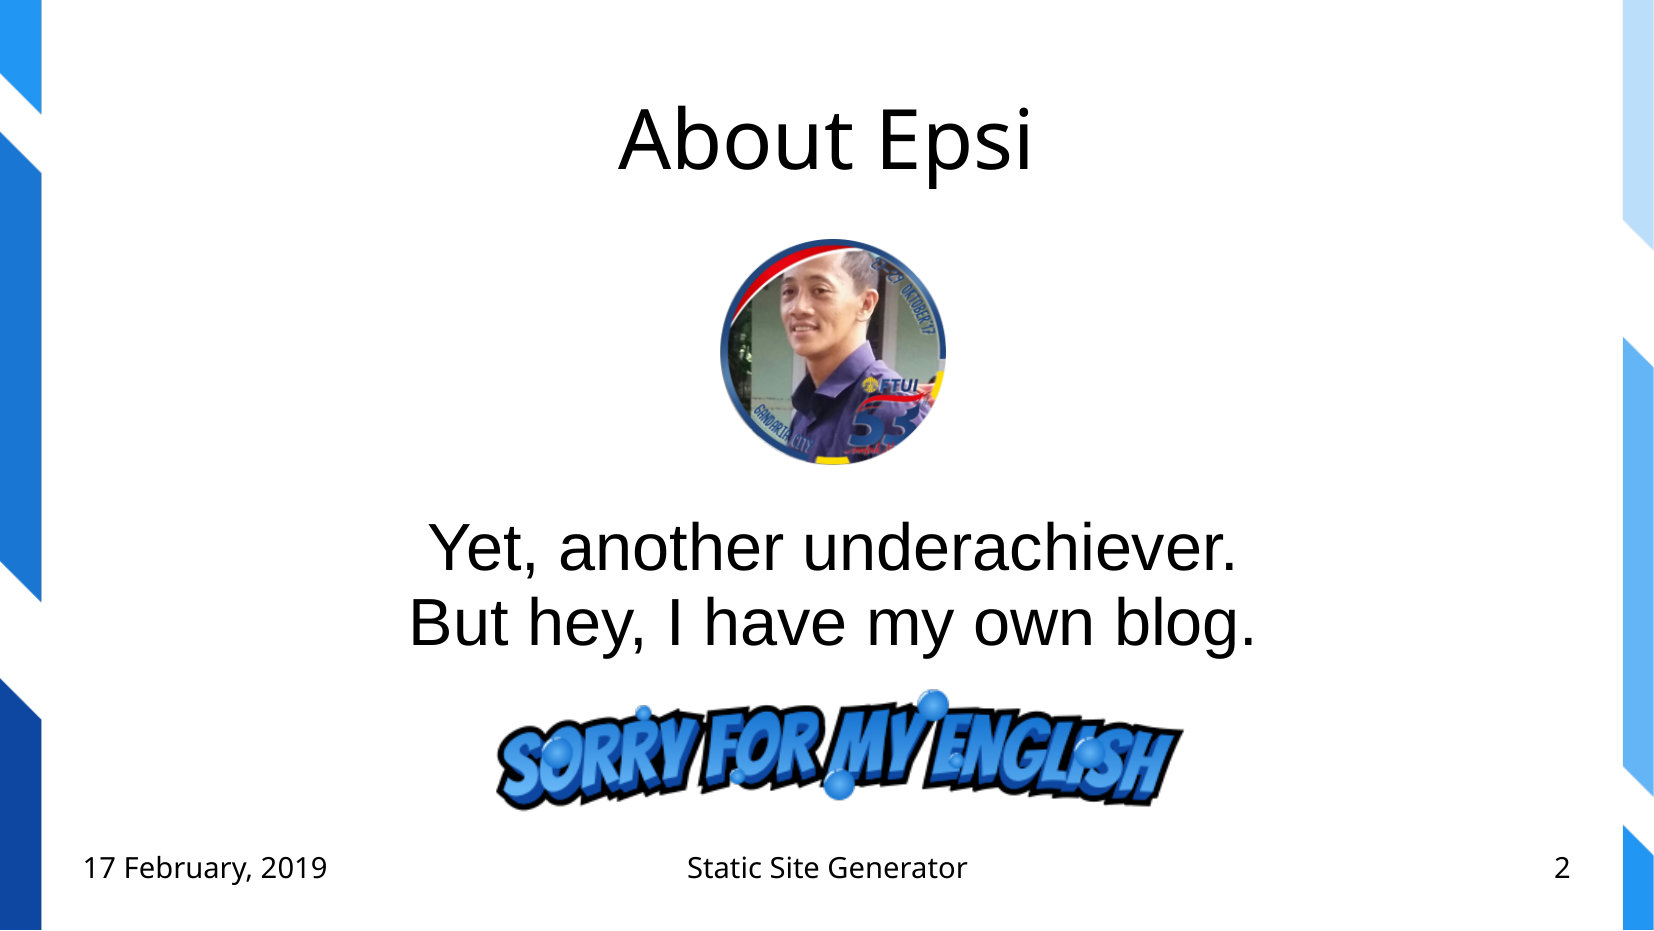

# About Epsi
Yet, another underachiever.
But hey, I have my own blog.
17 February, 2019
Static Site Generator
2